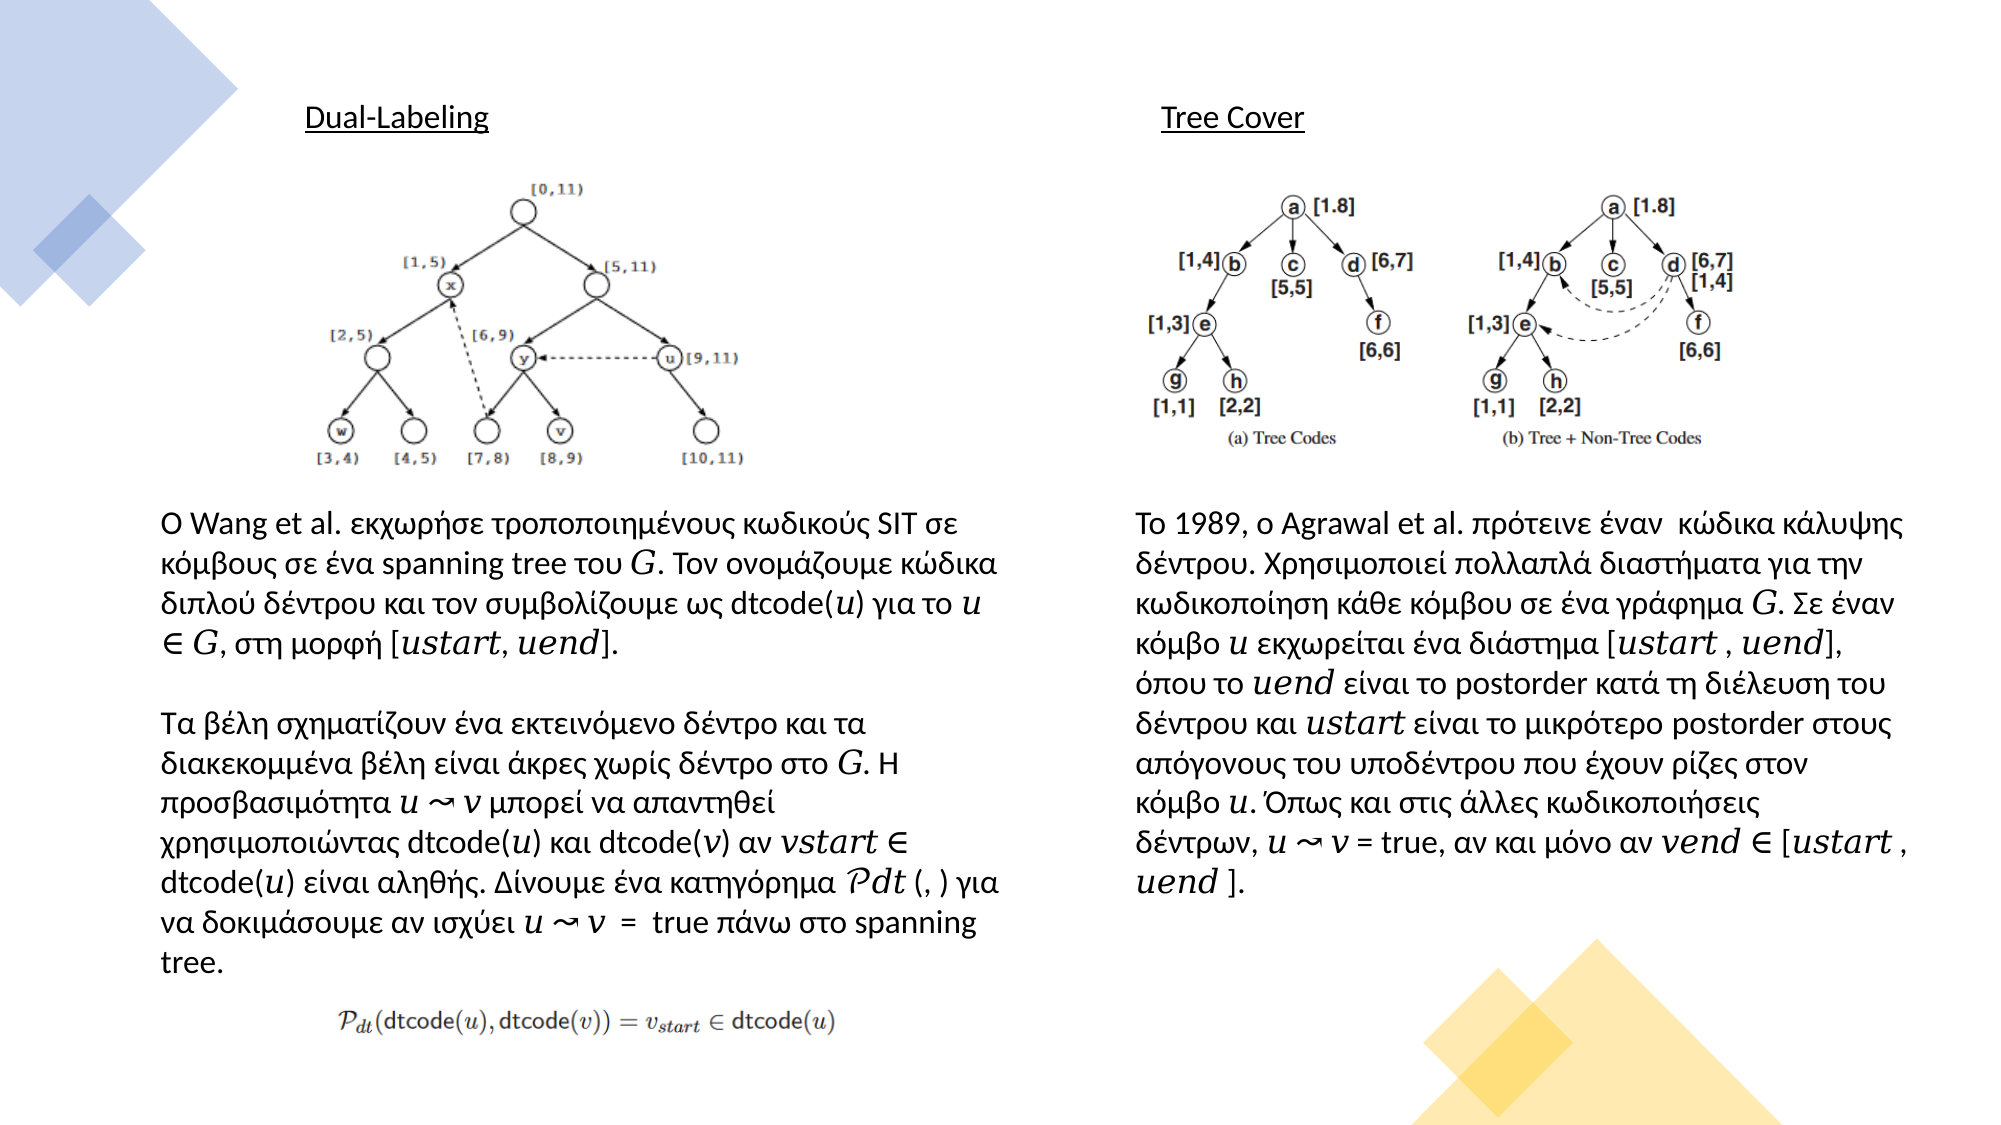

Dual-Labeling
Tree Cover
Ο Wang et al. εκχωρήσε τροποποιημένους κωδικούς SIT σε κόμβους σε ένα spanning tree του 𝐺. Τον ονομάζουμε κώδικα διπλού δέντρου και τον συμβολίζουμε ως dtcode(𝑢) για το 𝑢 ∈ 𝐺, στη μορφή [𝑢𝑠𝑡𝑎𝑟𝑡, 𝑢𝑒𝑛𝑑].
Τα βέλη σχηματίζουν ένα εκτεινόμενο δέντρο και τα διακεκομμένα βέλη είναι άκρες χωρίς δέντρο στο 𝐺. Η προσβασιμότητα 𝑢 ↝ 𝑣 μπορεί να απαντηθεί χρησιμοποιώντας dtcode(𝑢) και dtcode(𝑣) αν 𝑣𝑠𝑡𝑎𝑟𝑡 ∈ dtcode(𝑢) είναι αληθής. Δίνουμε ένα κατηγόρημα 𝒫𝑑𝑡 (, ) για να δοκιμάσουμε αν ισχύει 𝑢 ↝ 𝑣 = true πάνω στο spanning tree.
To 1989, ο Agrawal et al. πρότεινε έναν κώδικα κάλυψης δέντρου. Χρησιμοποιεί πολλαπλά διαστήματα για την κωδικοποίηση κάθε κόμβου σε ένα γράφημα 𝐺. Σε έναν κόμβο 𝑢 εκχωρείται ένα διάστημα [𝑢𝑠𝑡𝑎𝑟𝑡 , 𝑢𝑒𝑛𝑑], όπου το 𝑢𝑒𝑛𝑑 είναι το postorder κατά τη διέλευση του δέντρου και 𝑢𝑠𝑡𝑎𝑟𝑡 είναι το μικρότερο postorder στους απόγονους του υποδέντρου που έχουν ρίζες στον κόμβο 𝑢. Όπως και στις άλλες κωδικοποιήσεις δέντρων, 𝑢 ↝ 𝑣 = true, αν και μόνο αν 𝑣𝑒𝑛𝑑 ∈ [𝑢𝑠𝑡𝑎𝑟𝑡 , 𝑢𝑒𝑛𝑑 ].